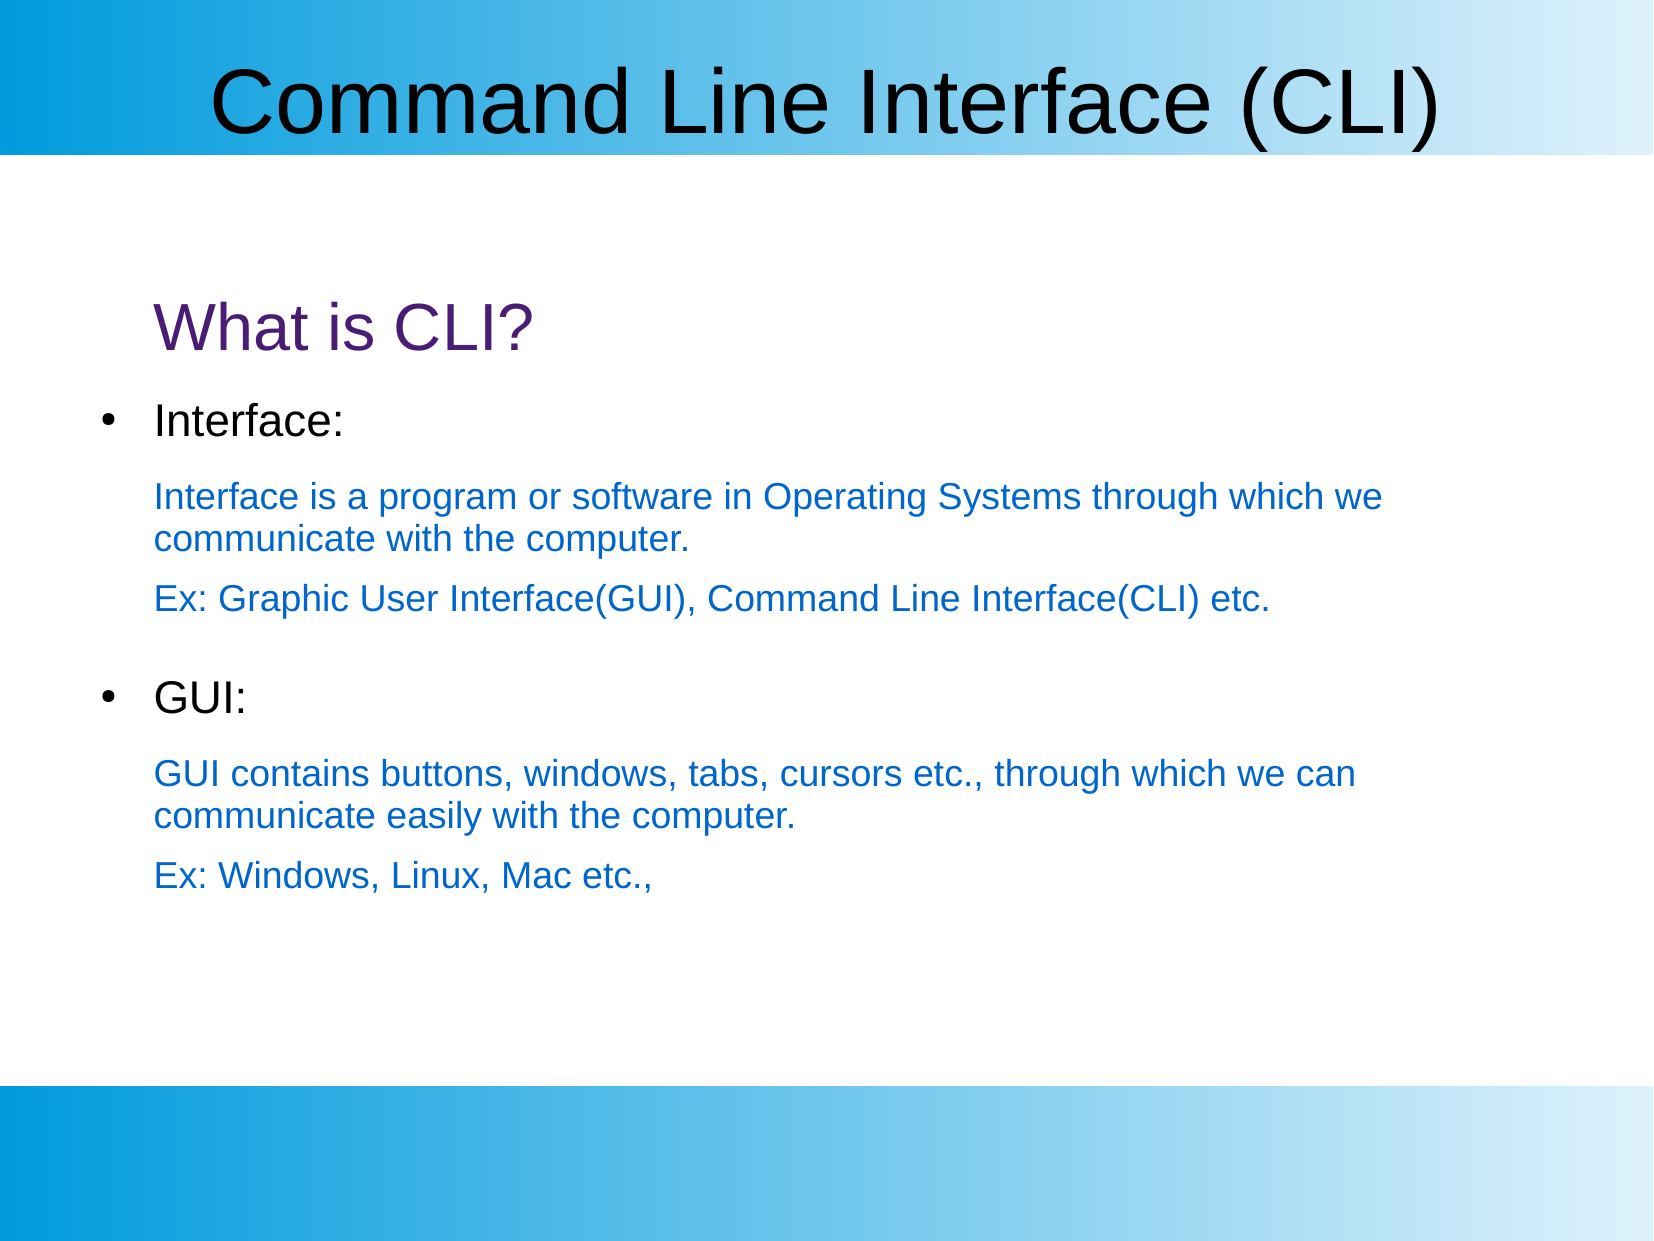

# Command Line Interface (CLI)
What is CLI?
Interface:
Interface is a program or software in Operating Systems through which we communicate with the computer.
Ex: Graphic User Interface(GUI), Command Line Interface(CLI) etc.
GUI:
GUI contains buttons, windows, tabs, cursors etc., through which we can communicate easily with the computer.
Ex: Windows, Linux, Mac etc.,